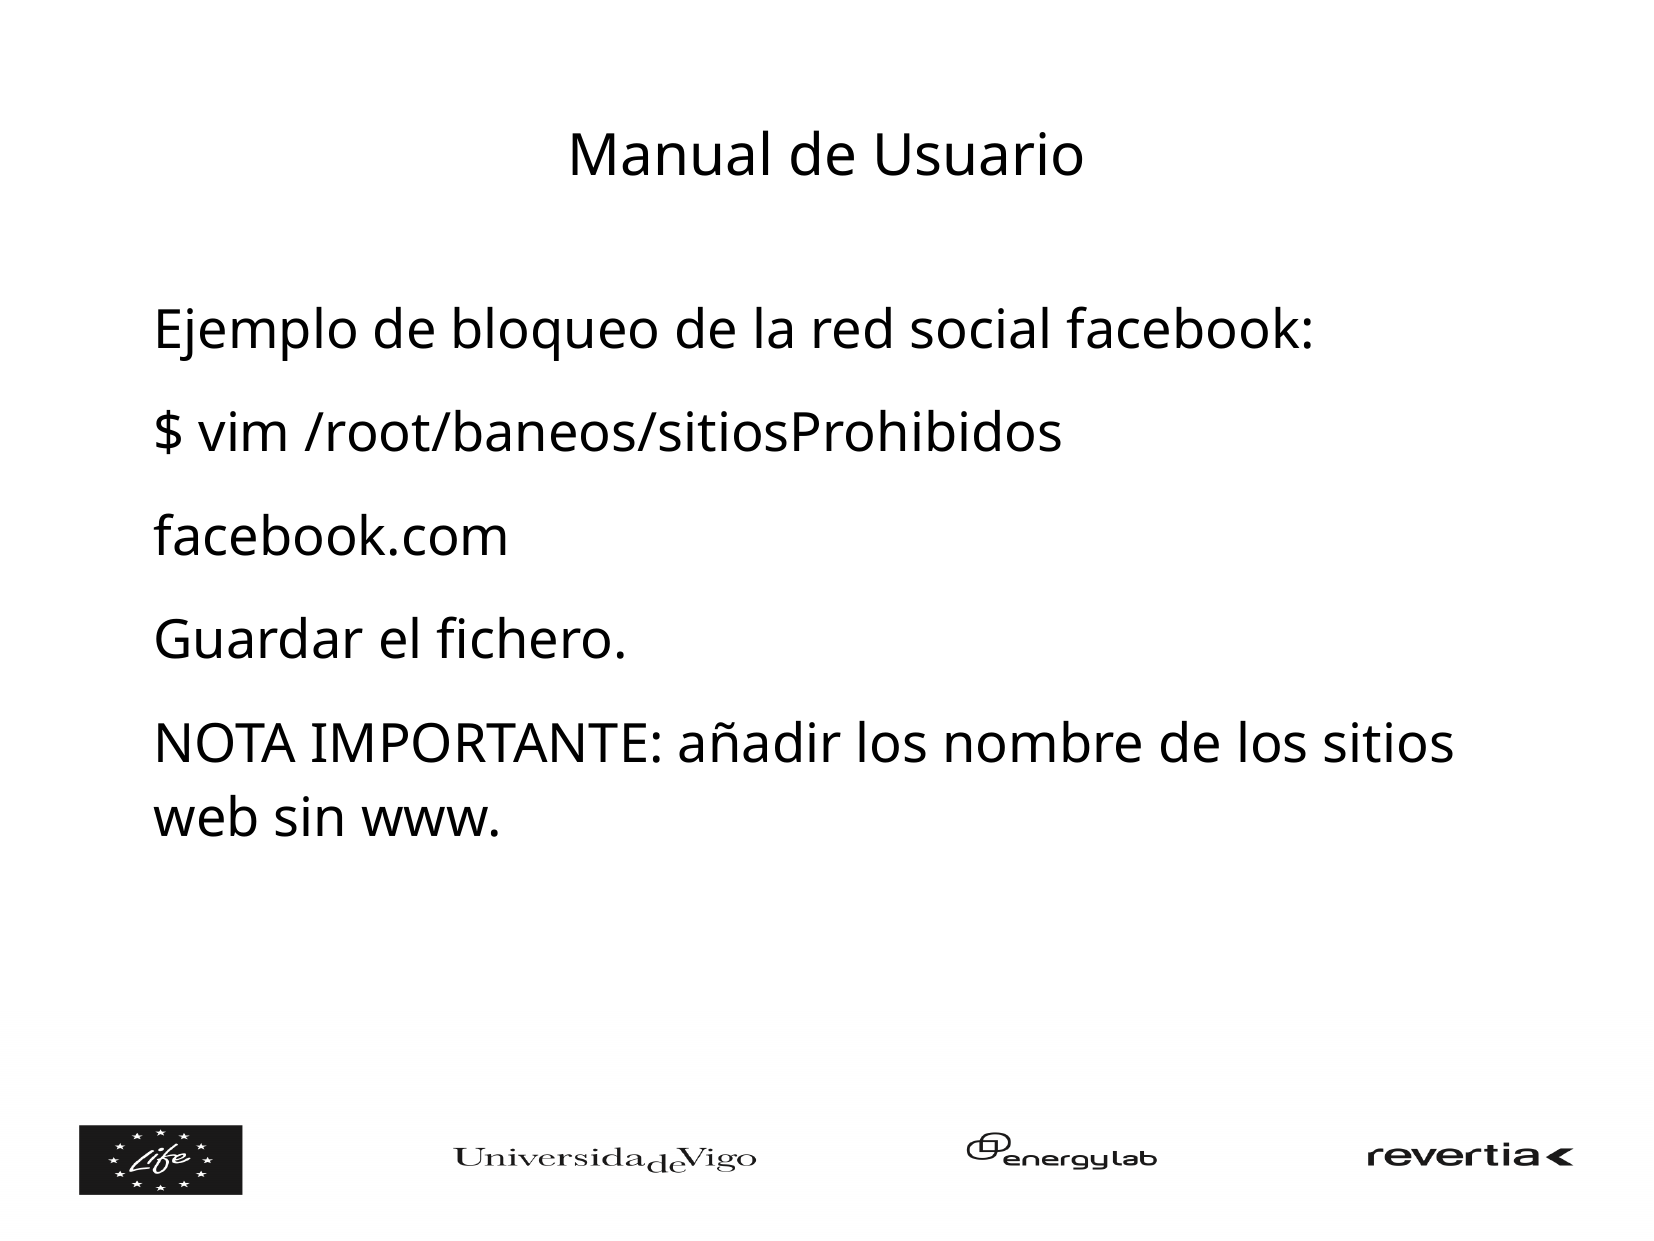

# Manual de Usuario
Ejemplo de bloqueo de la red social facebook:
$ vim /root/baneos/sitiosProhibidos
facebook.com
Guardar el fichero.
NOTA IMPORTANTE: añadir los nombre de los sitios web sin www.